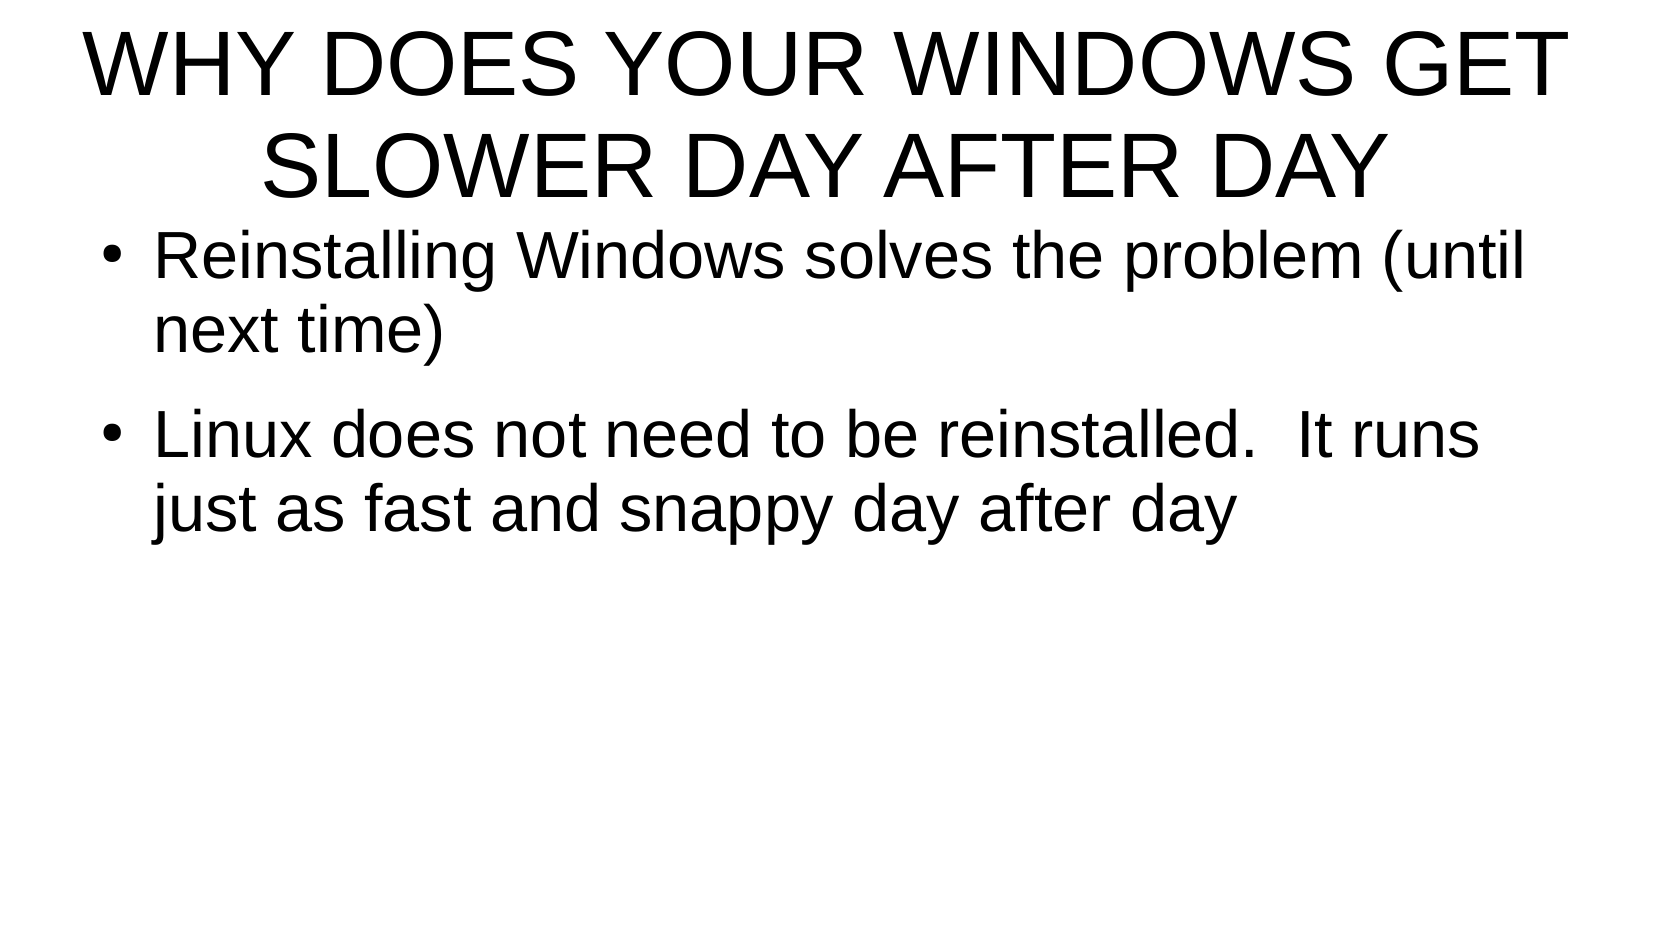

# WHY DOES YOUR WINDOWS GET SLOWER DAY AFTER DAY
Reinstalling Windows solves the problem (until next time)
Linux does not need to be reinstalled. It runs just as fast and snappy day after day